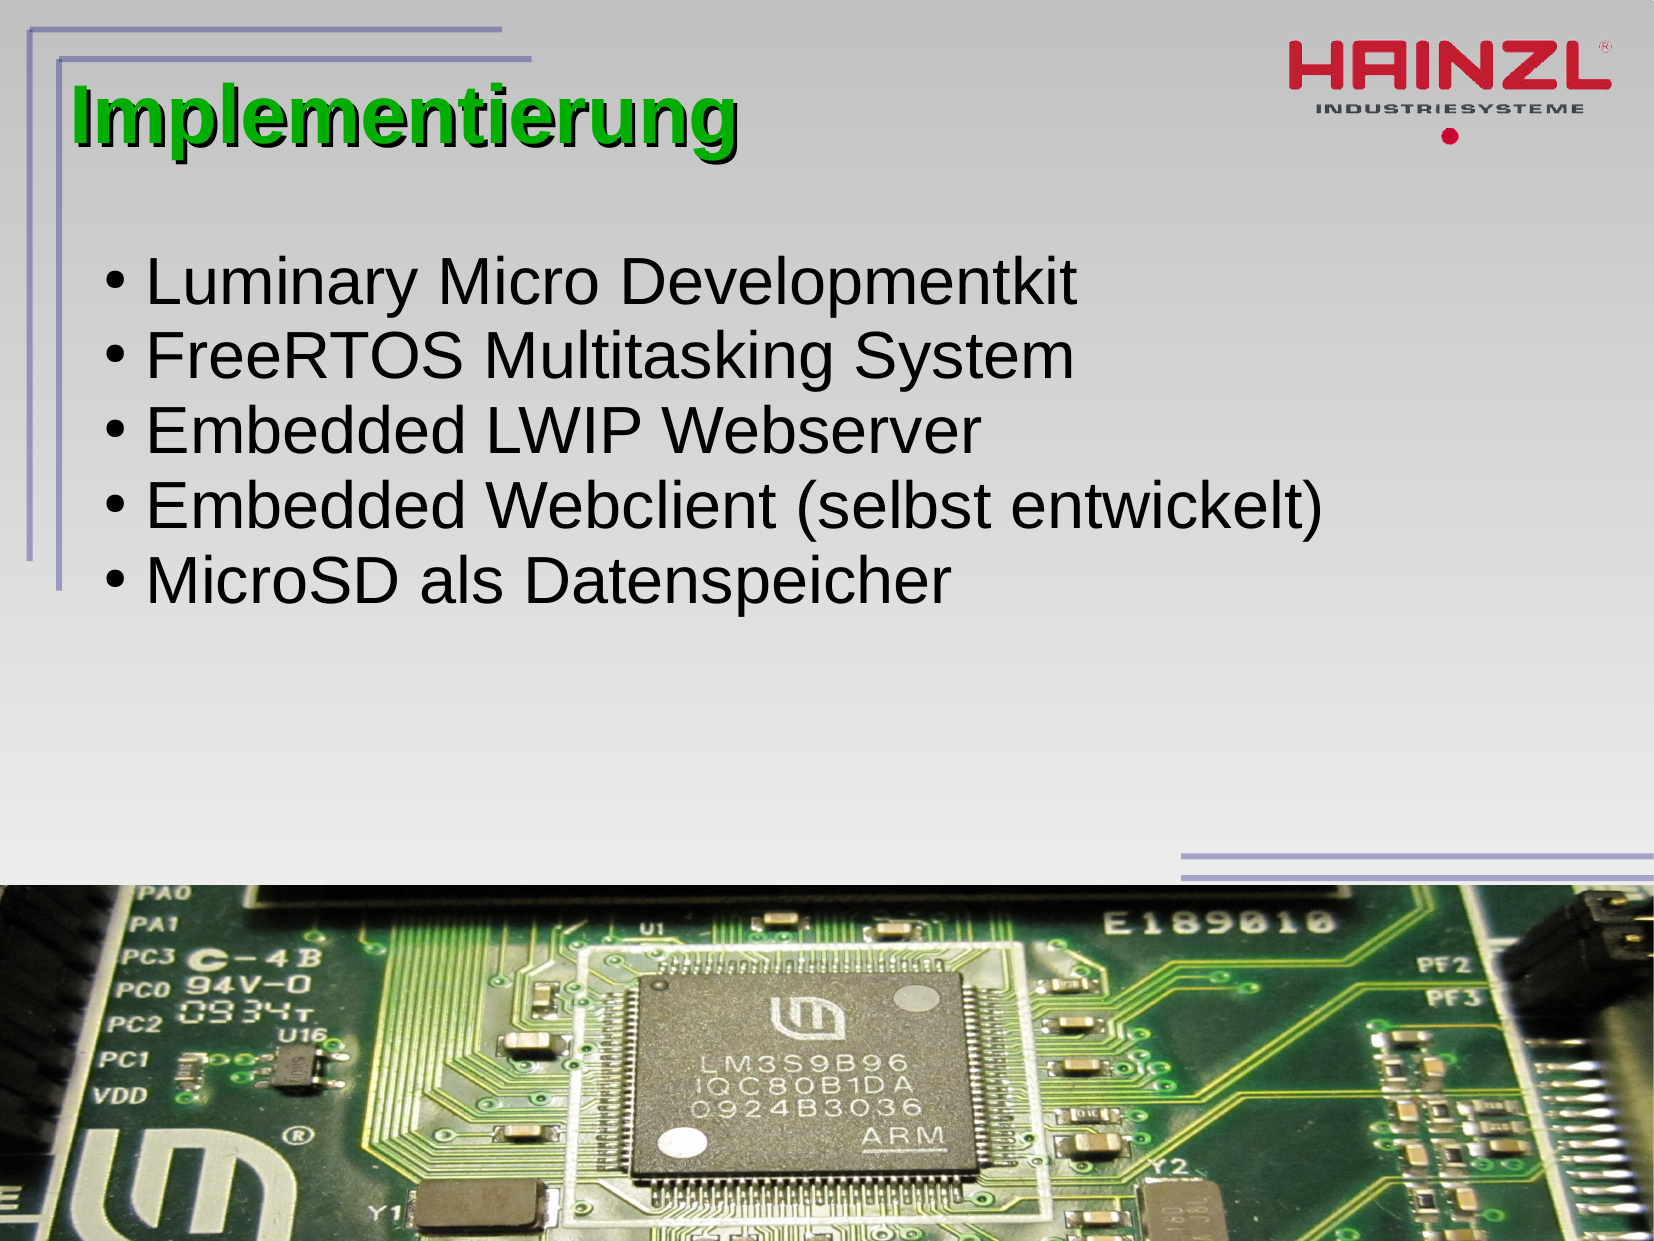

Implementierung
 Luminary Micro Developmentkit
 FreeRTOS Multitasking System
 Embedded LWIP Webserver
 Embedded Webclient (selbst entwickelt)
 MicroSD als Datenspeicher